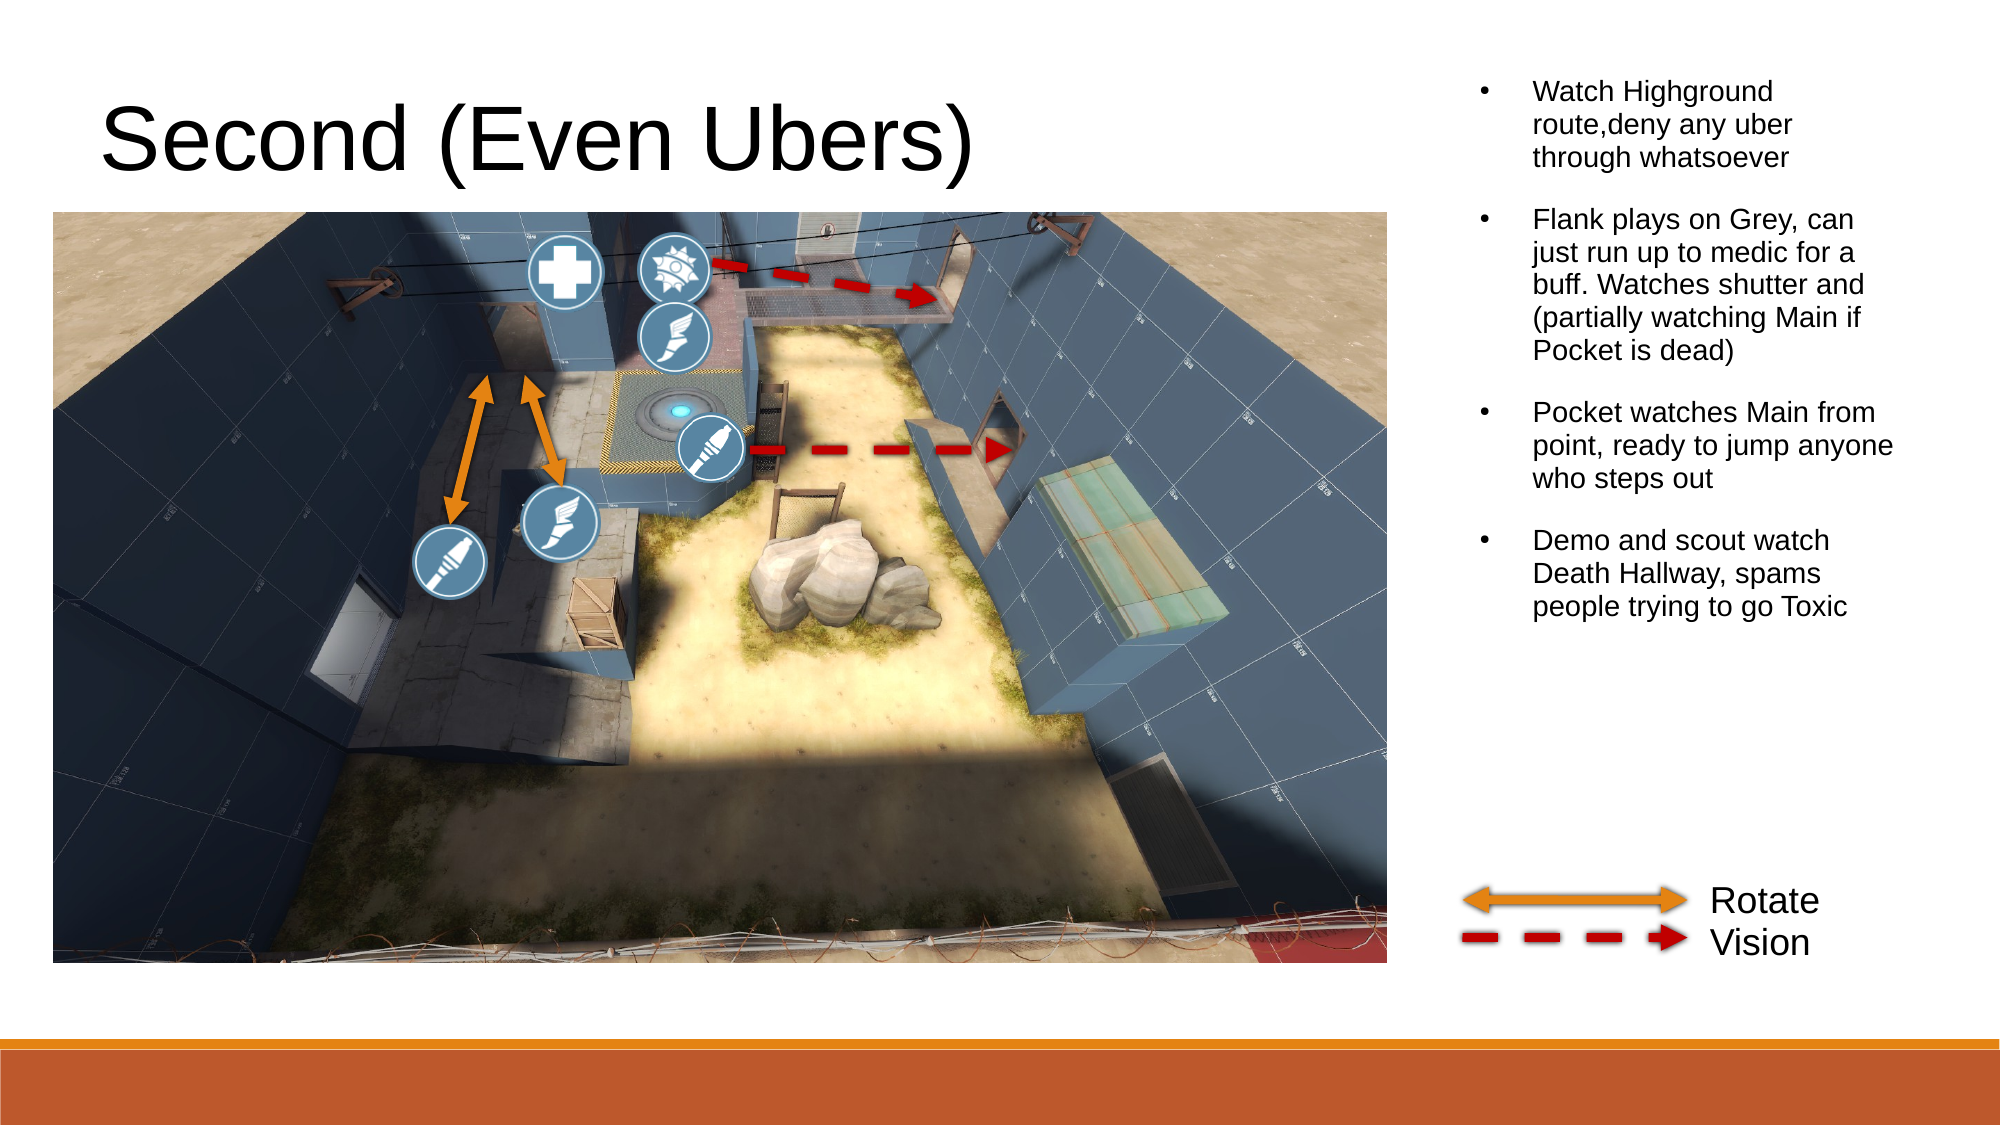

# Second (Even Ubers)
Watch Highground route,deny any uber through whatsoever
Flank plays on Grey, can just run up to medic for a buff. Watches shutter and (partially watching Main if Pocket is dead)
Pocket watches Main from point, ready to jump anyone who steps out
Demo and scout watch Death Hallway, spams people trying to go Toxic
Rotate
Vision